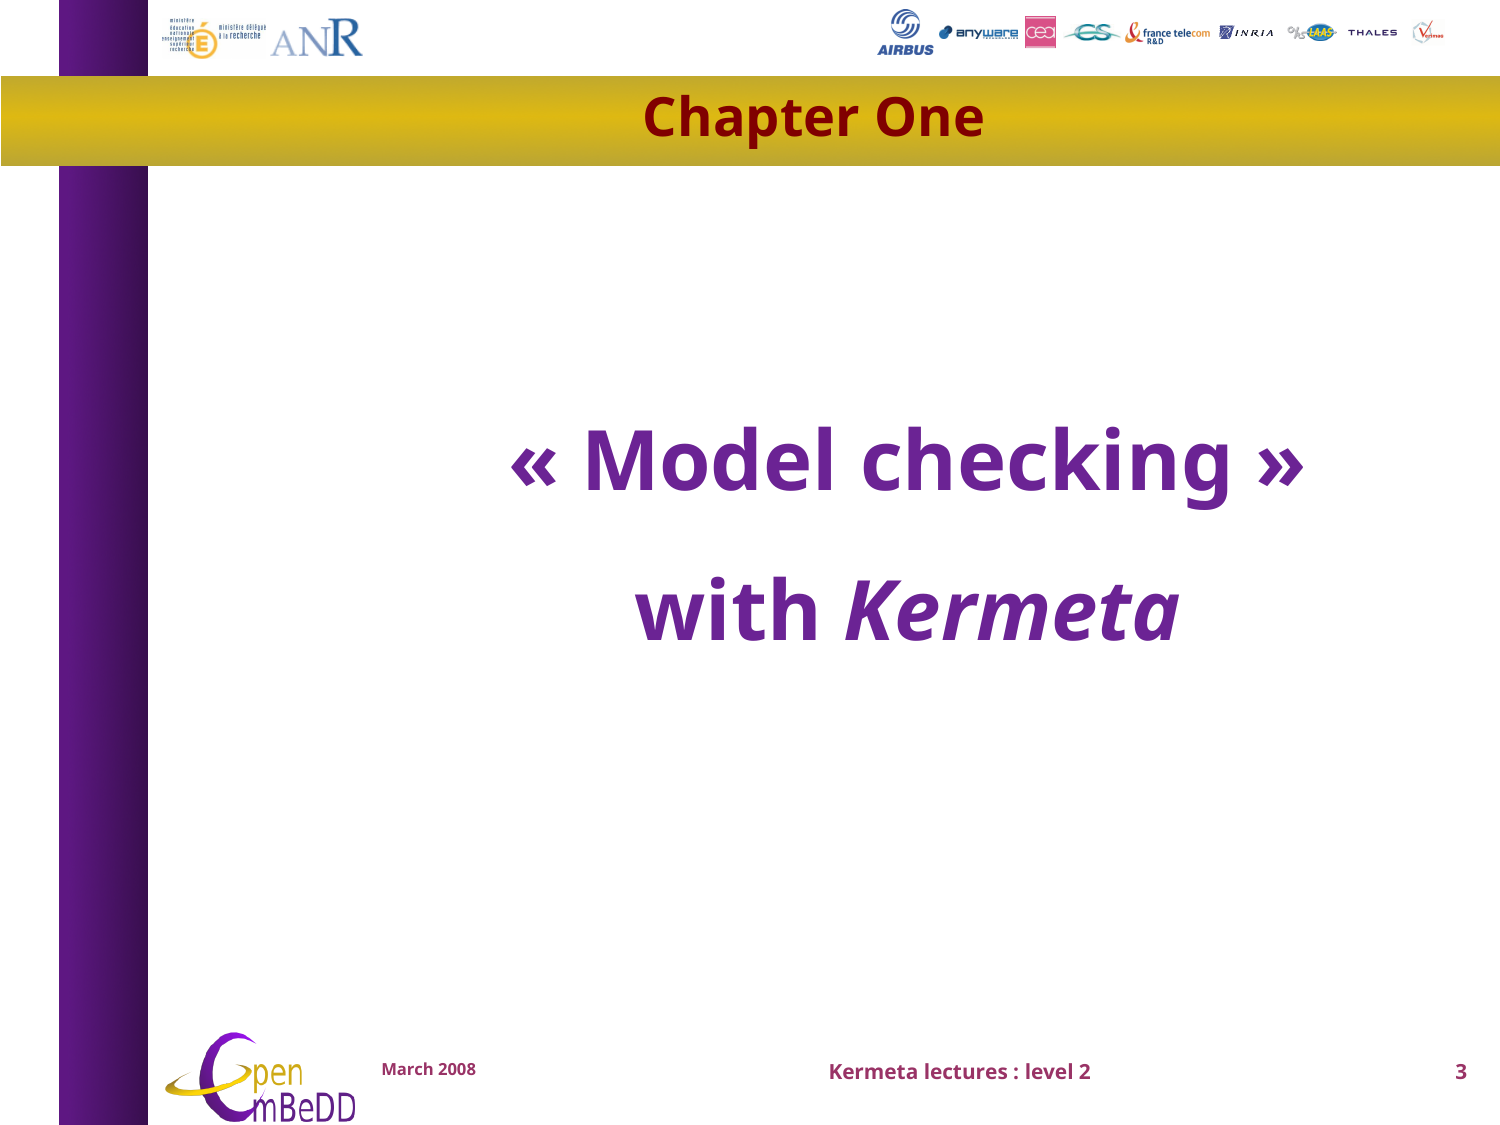

# Chapter One
« Model checking »
with Kermeta
Pied de page
Pied de page fixe
3